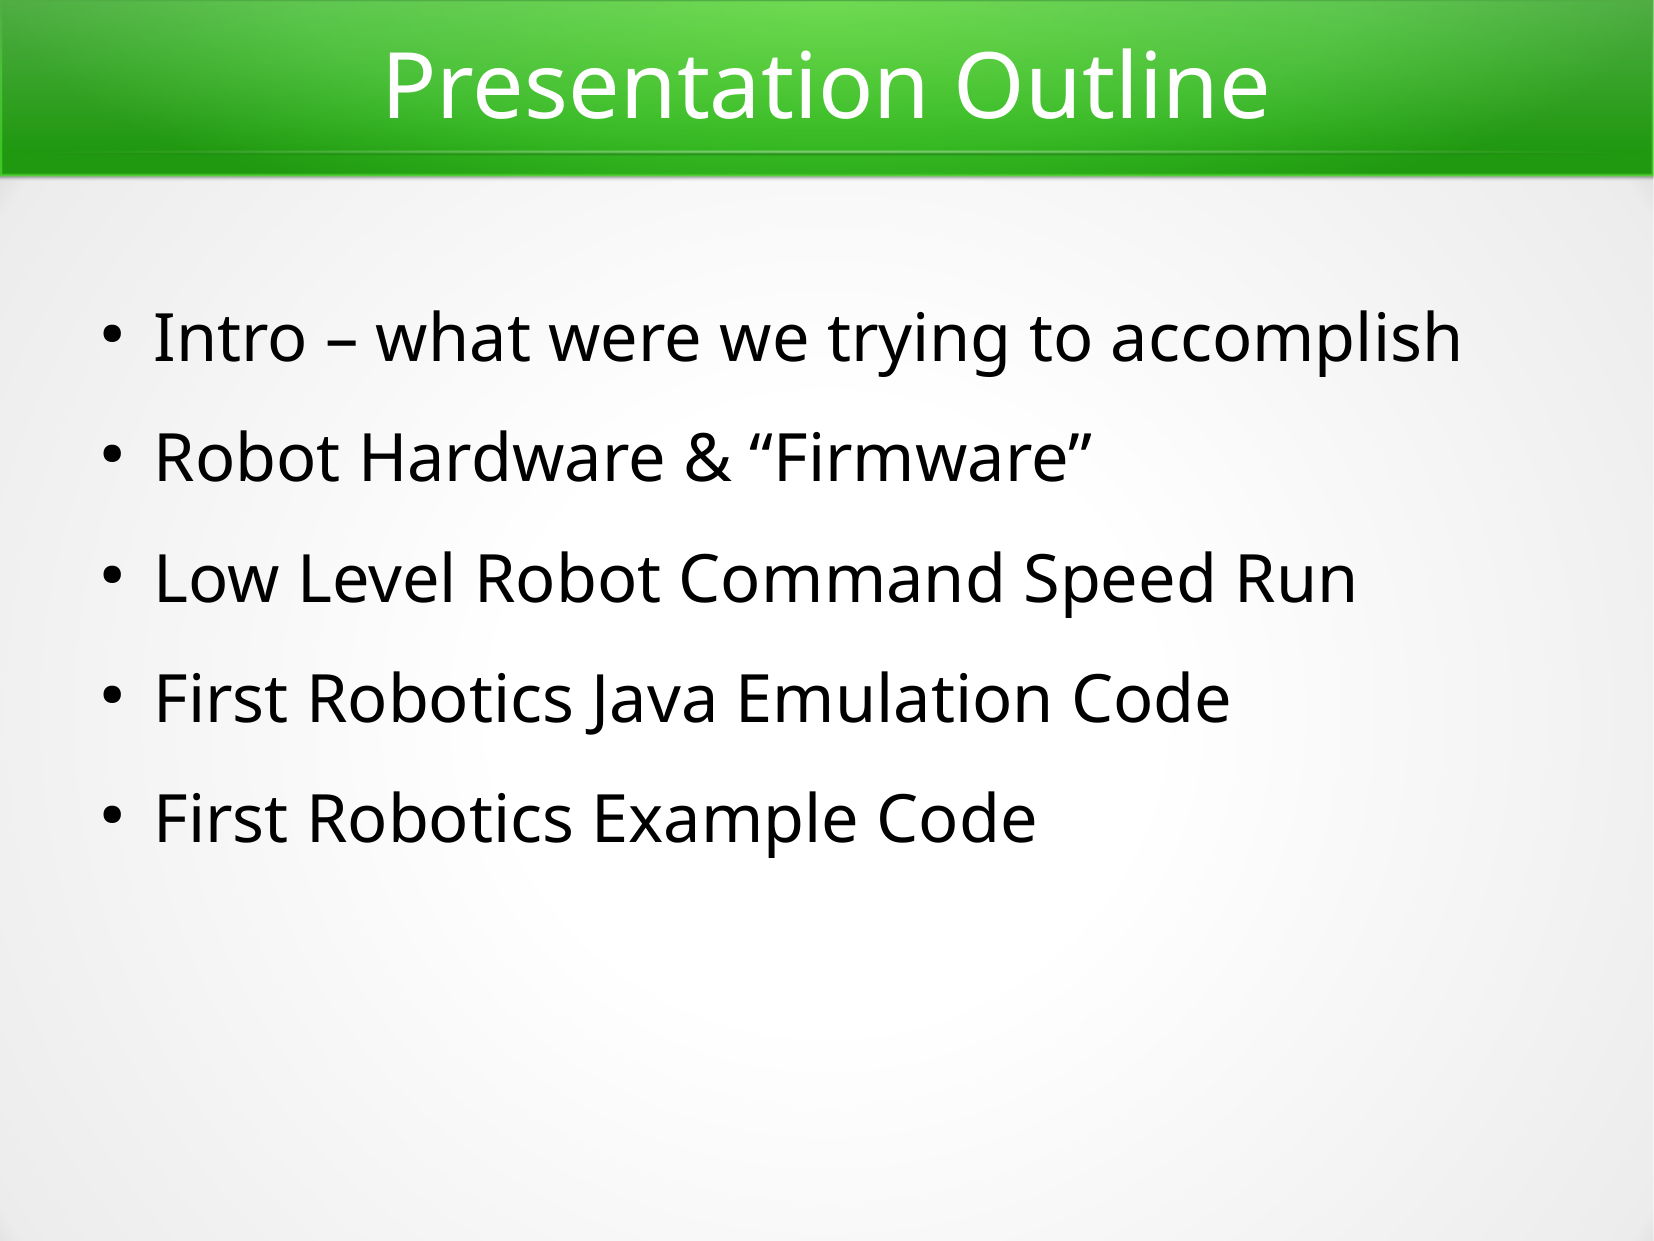

# Presentation Outline
Intro – what were we trying to accomplish
Robot Hardware & “Firmware”
Low Level Robot Command Speed Run
First Robotics Java Emulation Code
First Robotics Example Code